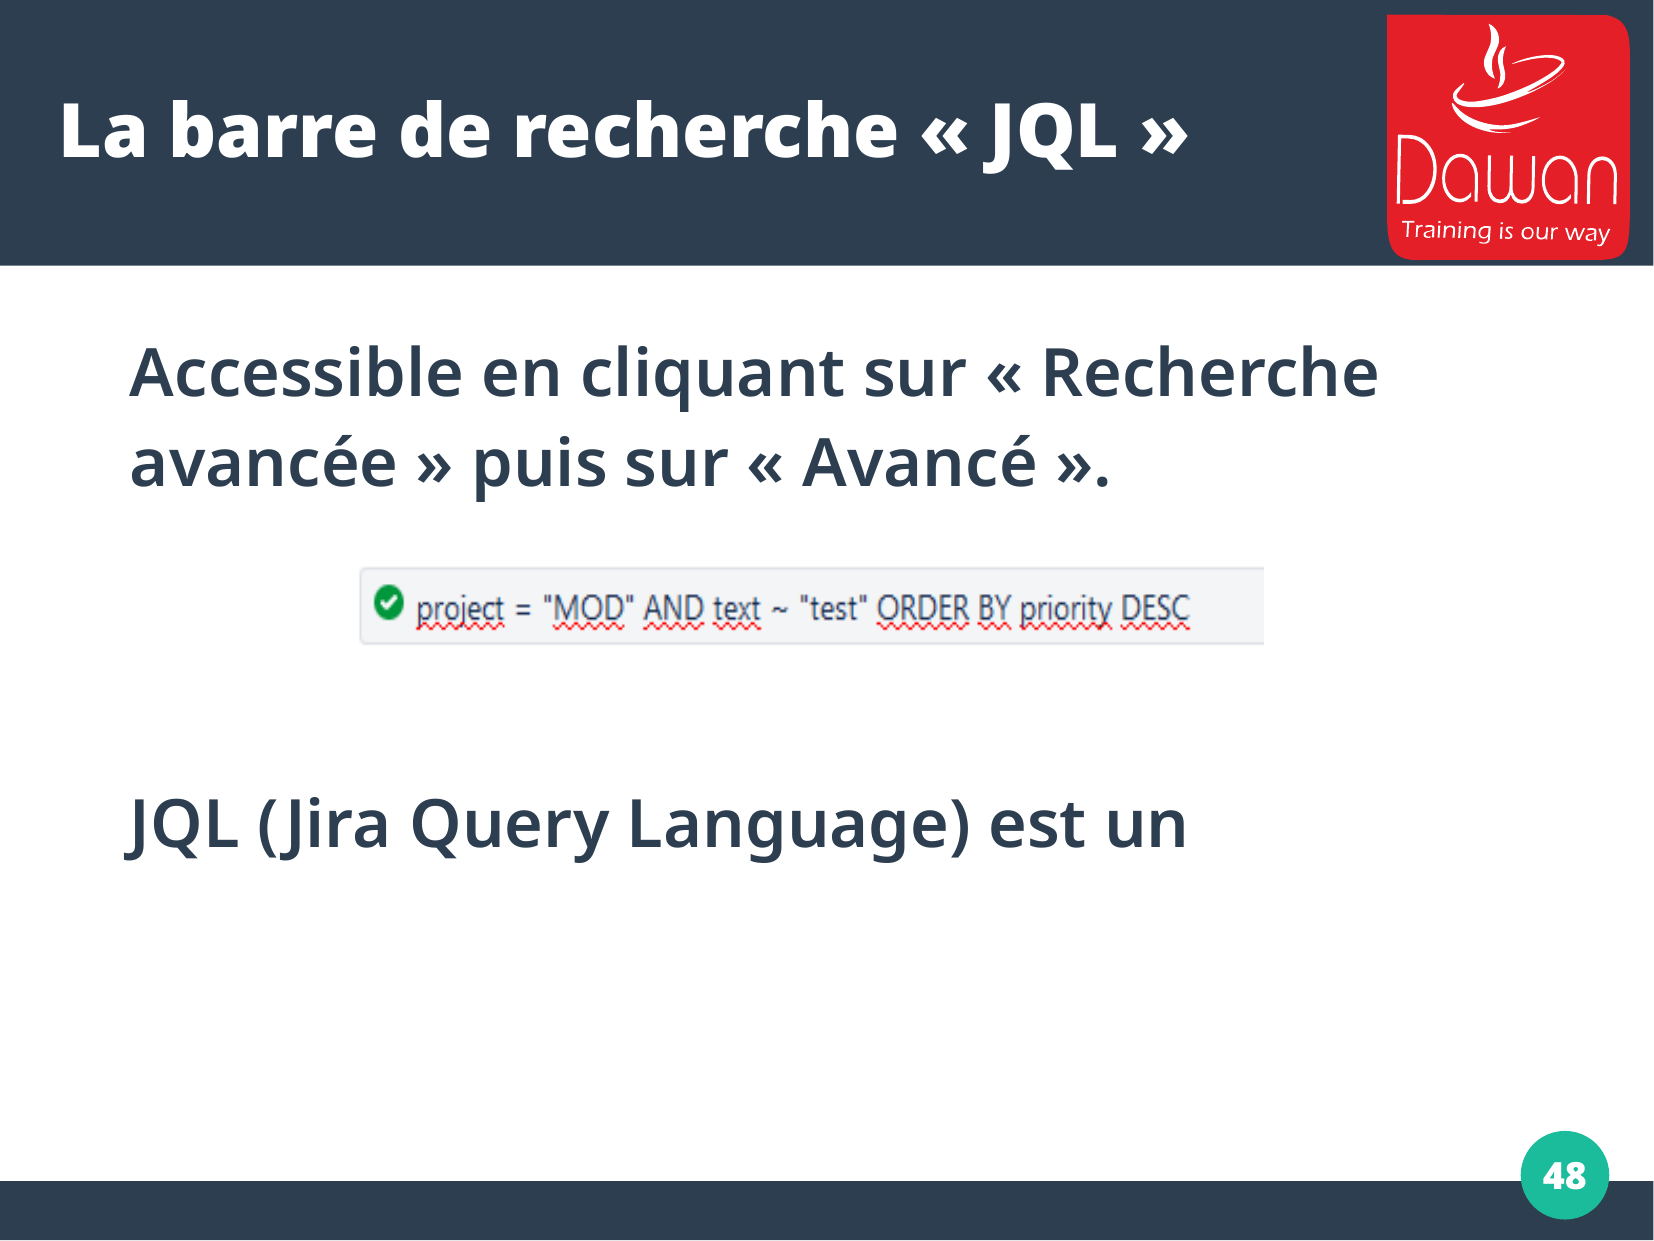

# La barre de recherche « JQL »
Accessible en cliquant sur « Recherche avancée » puis sur « Avancé ».
JQL (Jira Query Language) est un
48